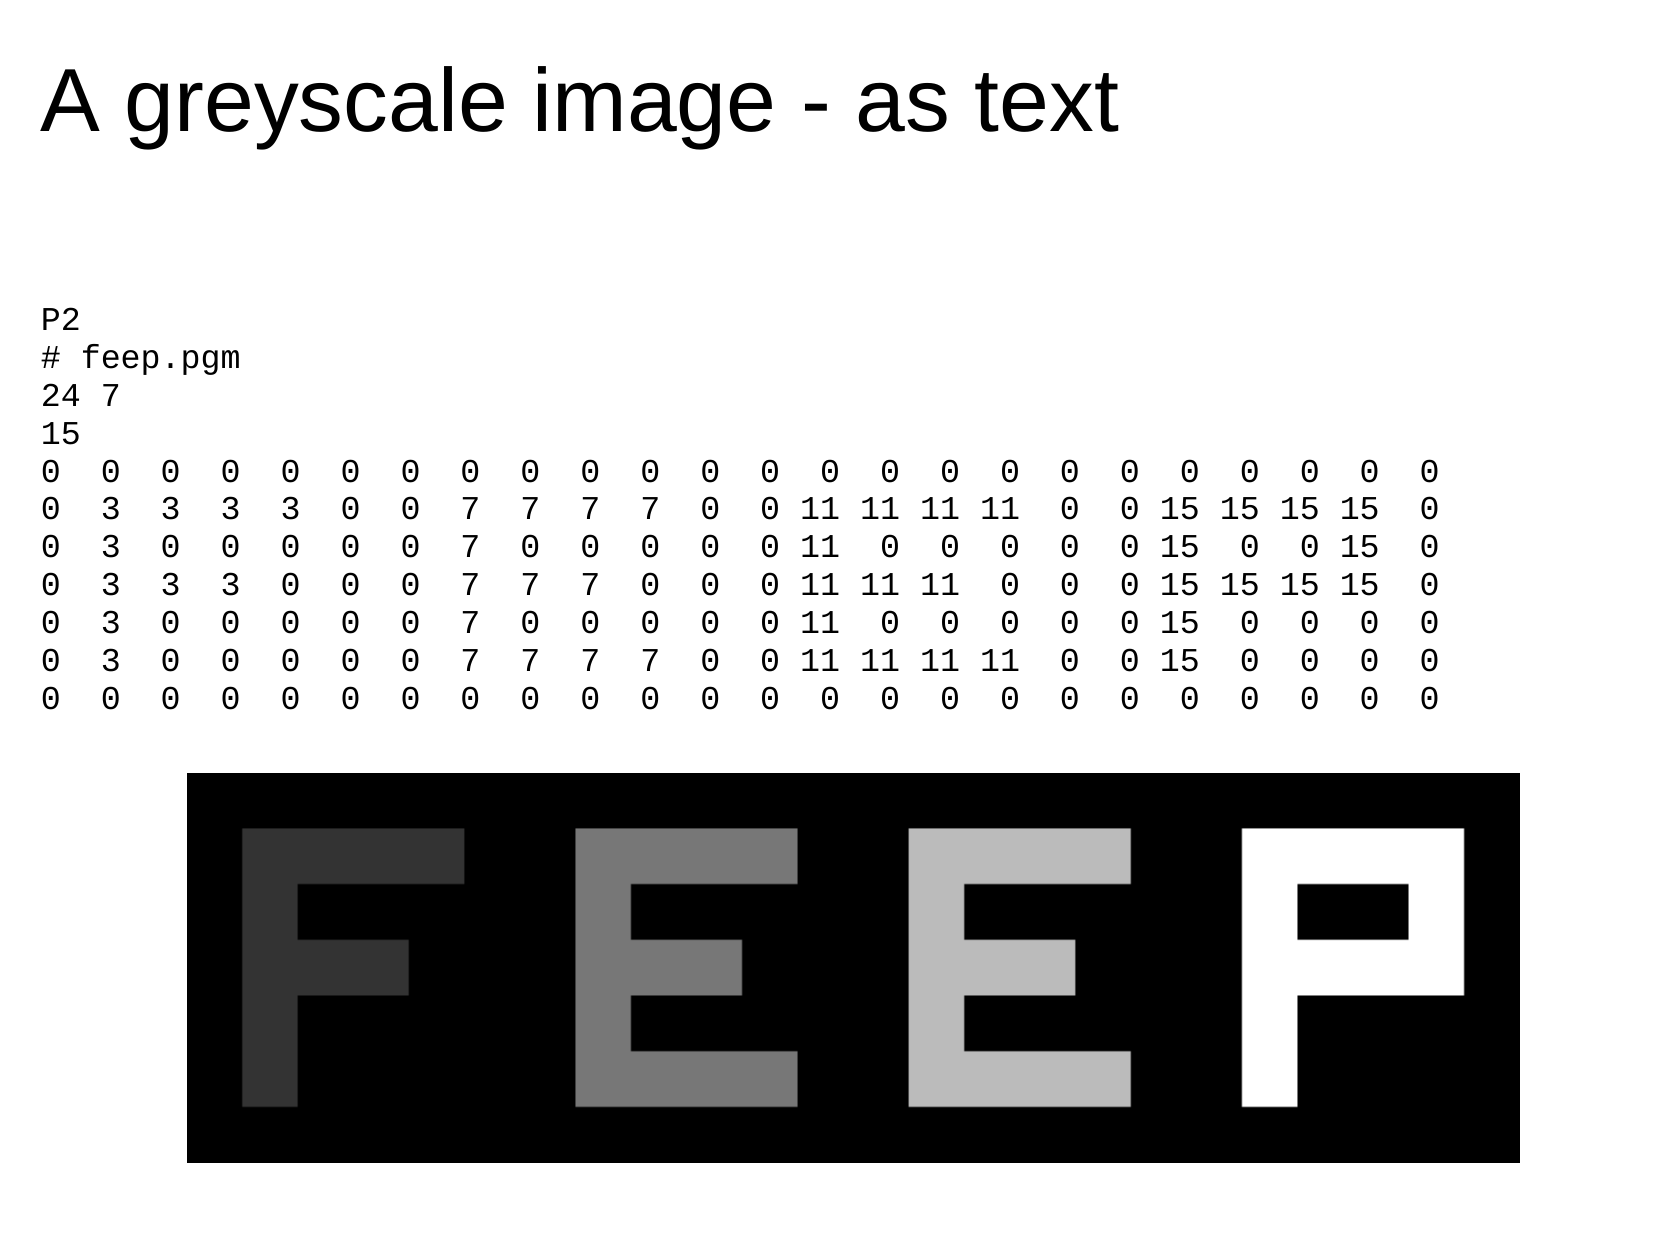

# A greyscale image - as text
P2
# feep.pgm
24 7
15
0  0  0  0  0  0  0  0  0  0  0  0  0  0  0  0  0  0  0  0  0  0  0  0
0  3  3  3  3  0  0  7  7  7  7  0  0 11 11 11 11  0  0 15 15 15 15  0
0  3  0  0  0  0  0  7  0  0  0  0  0 11  0  0  0  0  0 15  0  0 15  0
0  3  3  3  0  0  0  7  7  7  0  0  0 11 11 11  0  0  0 15 15 15 15  0
0  3  0  0  0  0  0  7  0  0  0  0  0 11  0  0  0  0  0 15  0  0  0  0
0  3  0  0  0  0  0  7  7  7  7  0  0 11 11 11 11  0  0 15  0  0  0  0
0  0  0  0  0  0  0  0  0  0  0  0  0  0  0  0  0  0  0  0  0  0  0  0